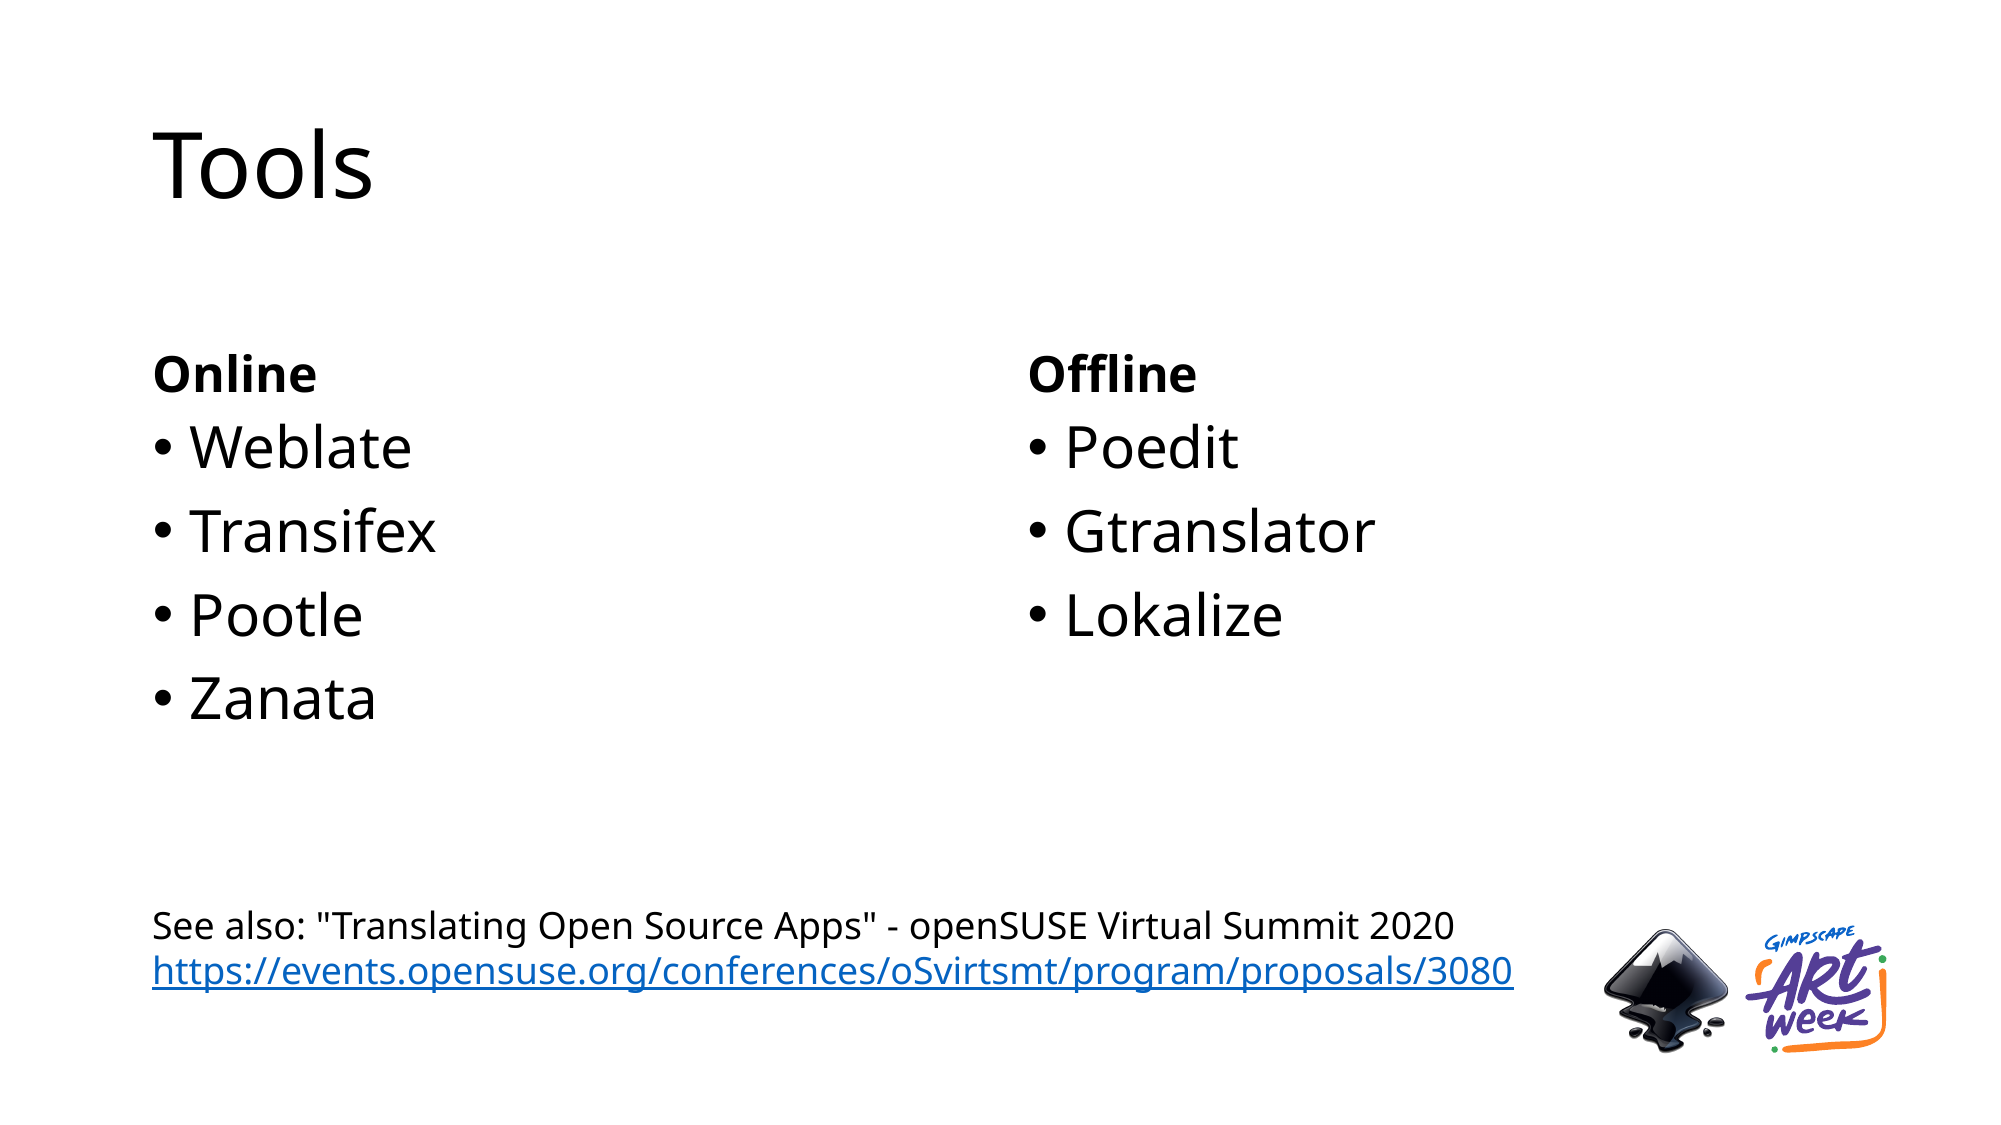

Tools
Online
Offline
Weblate
Transifex
Pootle
Zanata
Poedit
Gtranslator
Lokalize
See also: "Translating Open Source Apps" - openSUSE Virtual Summit 2020
https://events.opensuse.org/conferences/oSvirtsmt/program/proposals/3080